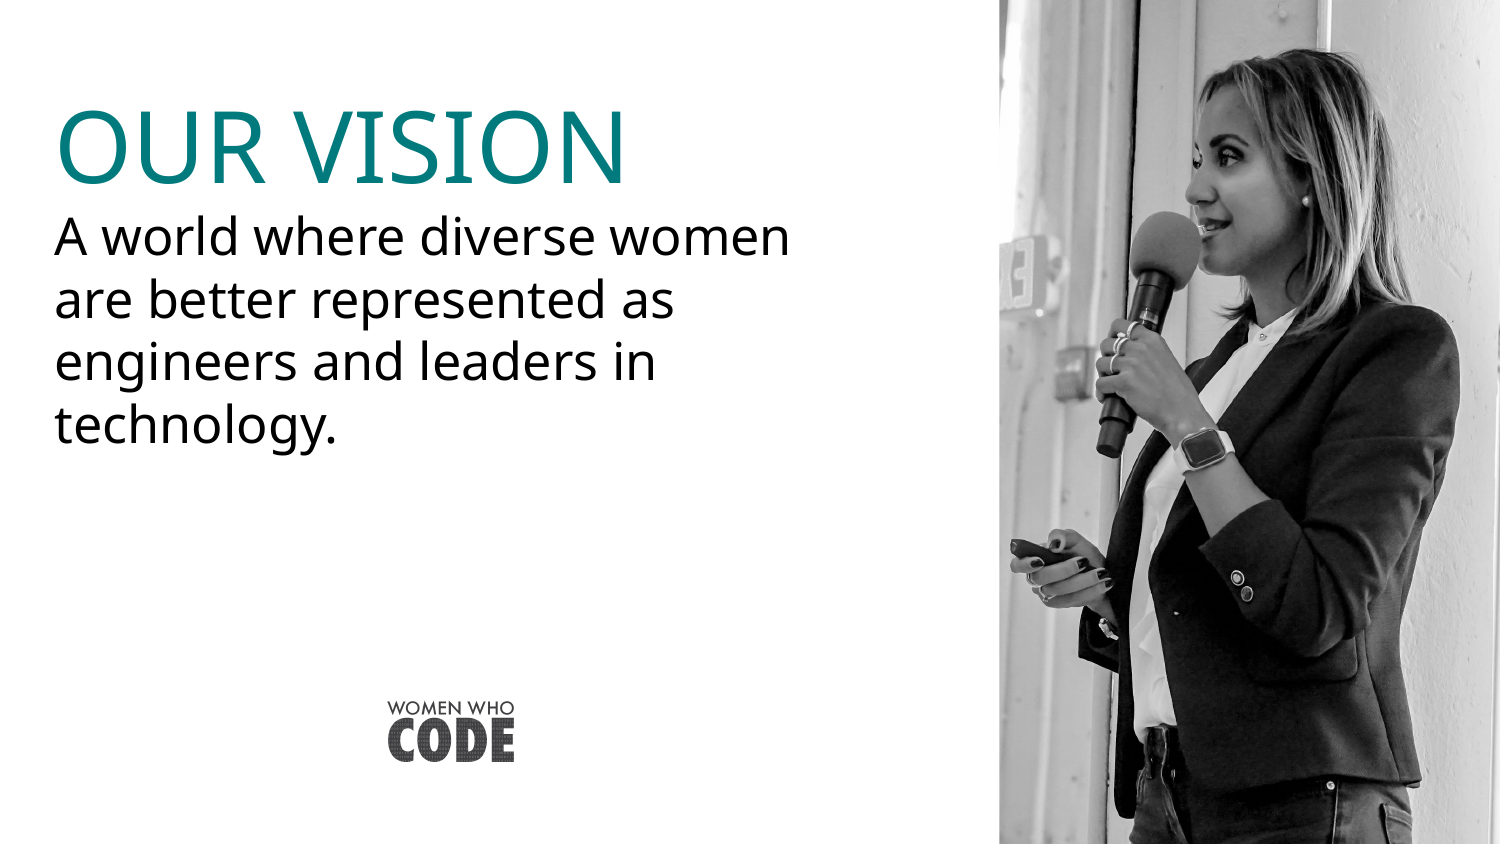

OUR VISION
A world where diverse women are better represented as engineers and leaders in technology.